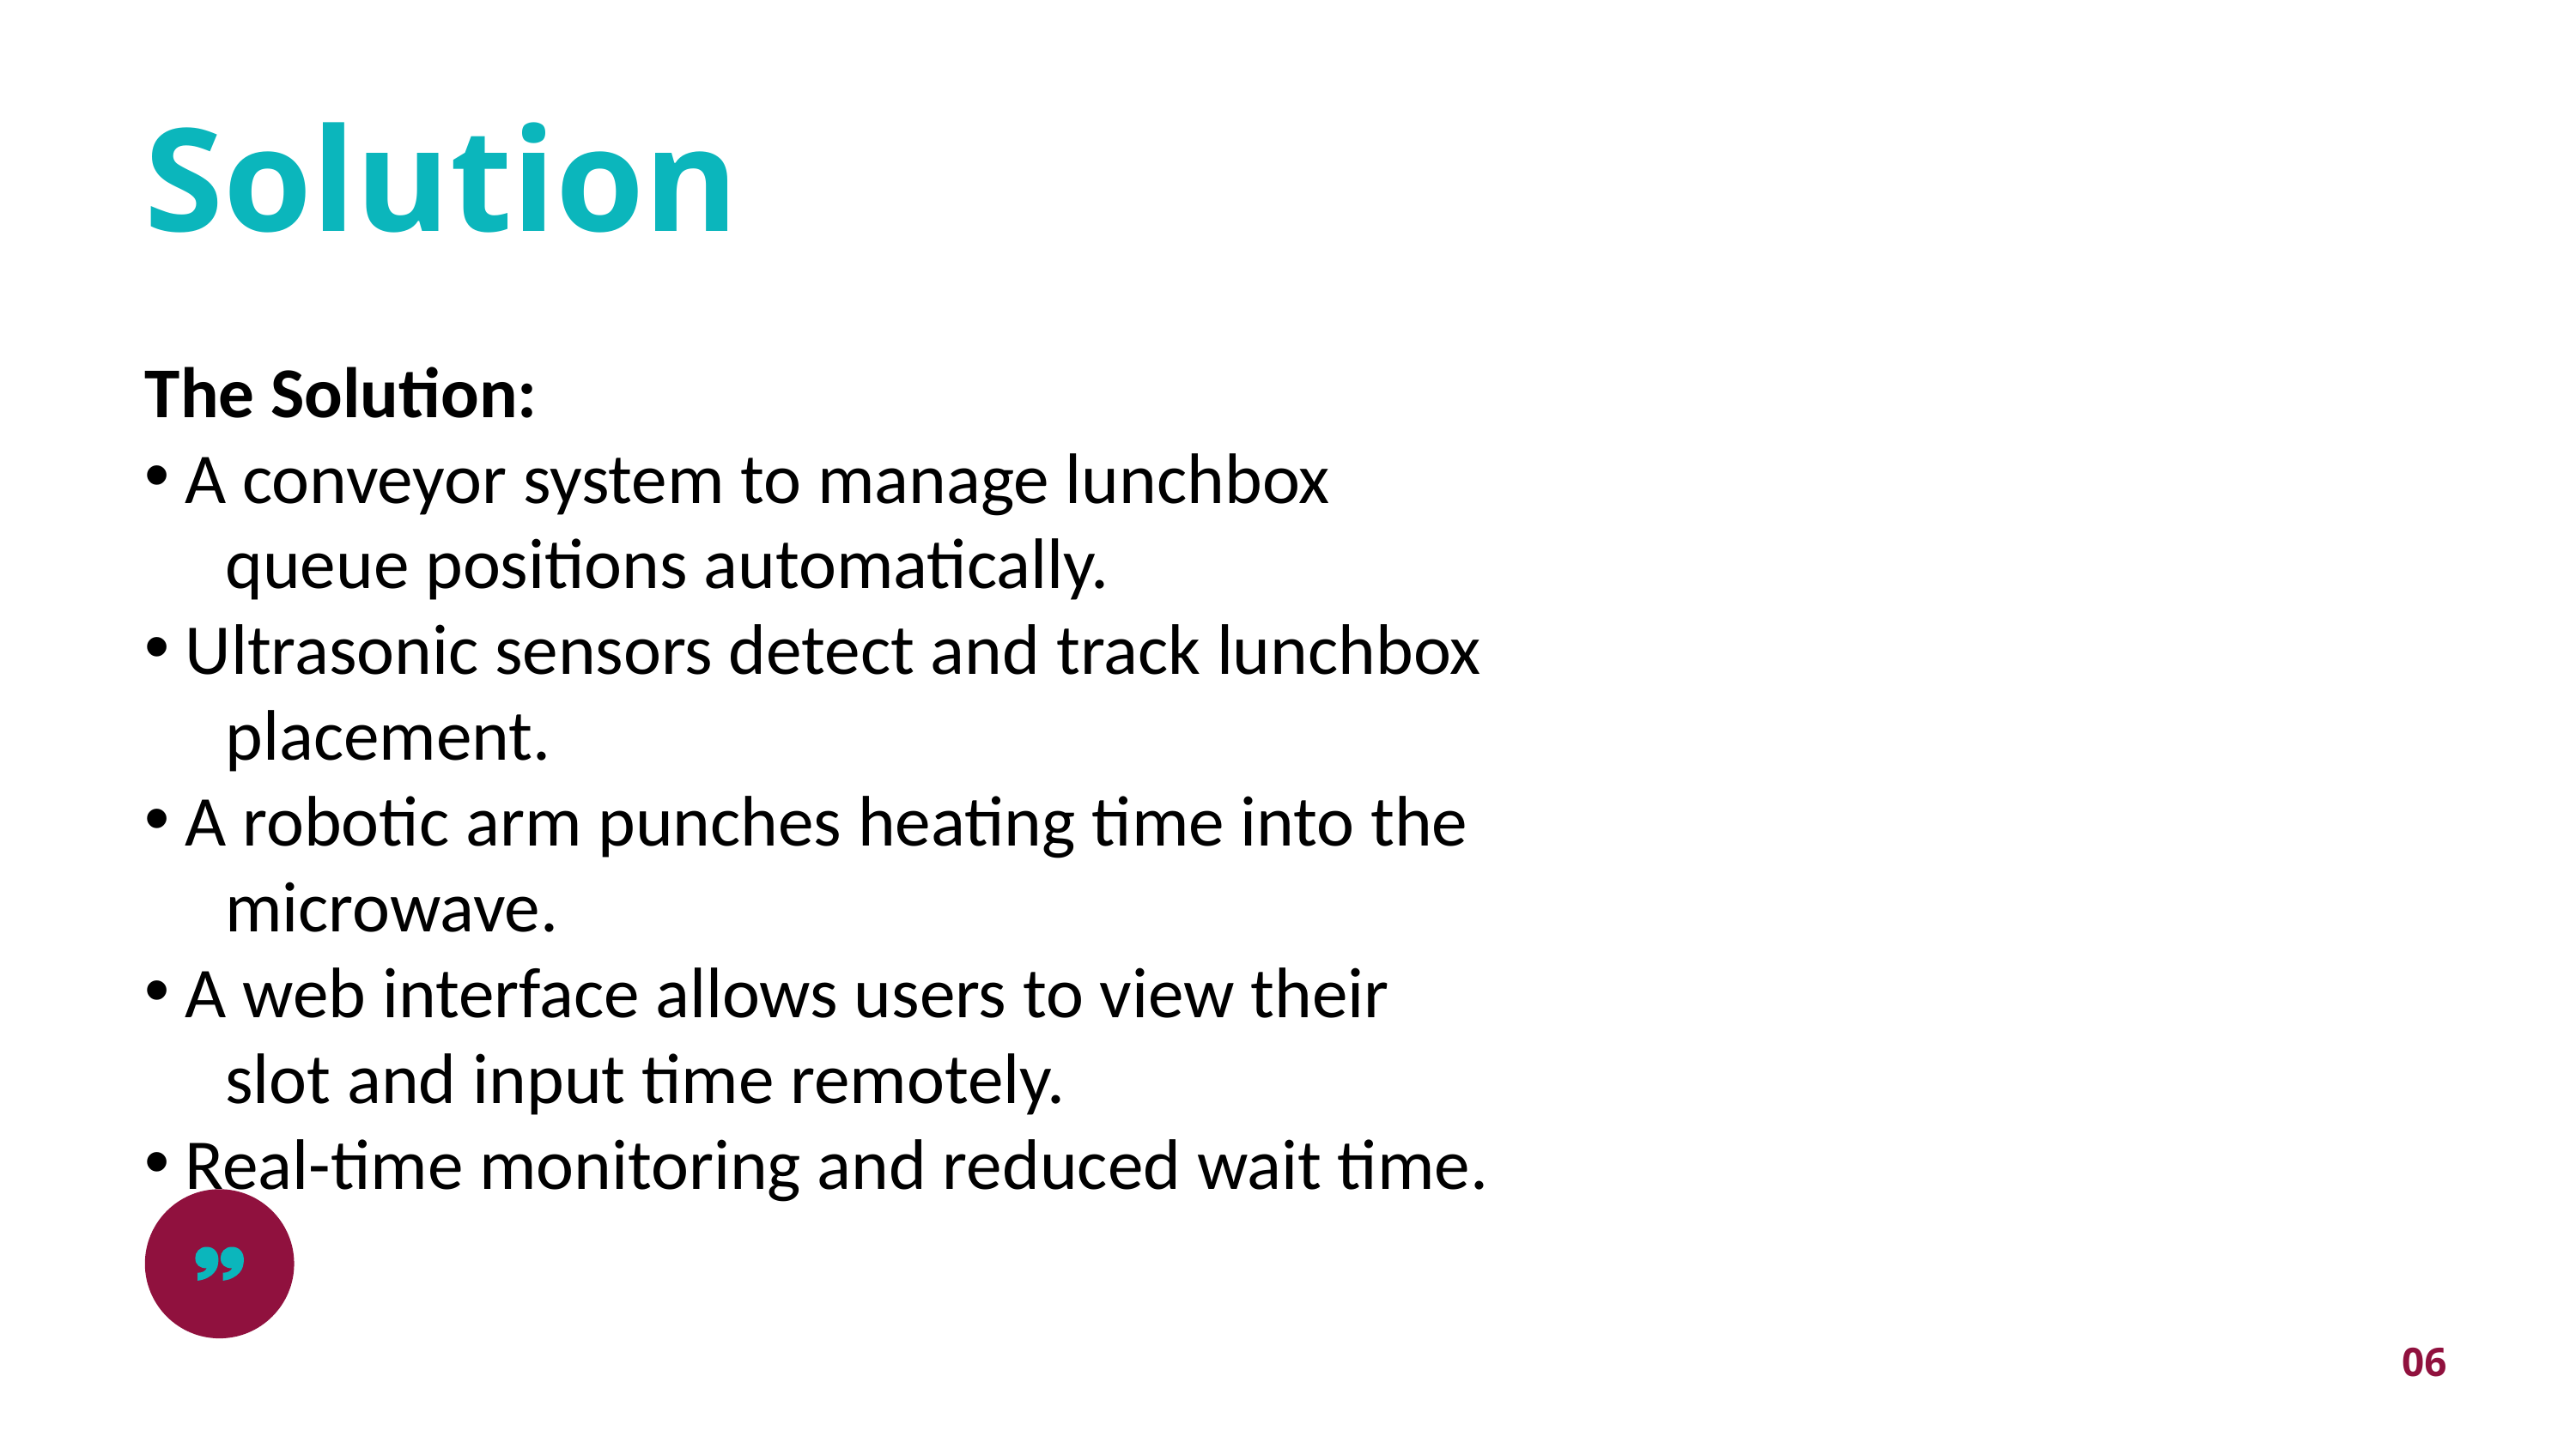

Solution
The Solution:
A conveyor system to manage lunchbox queue positions automatically.
Ultrasonic sensors detect and track lunchbox placement.
A robotic arm punches heating time into the microwave.
A web interface allows users to view their slot and input time remotely.
Real-time monitoring and reduced wait time.
06